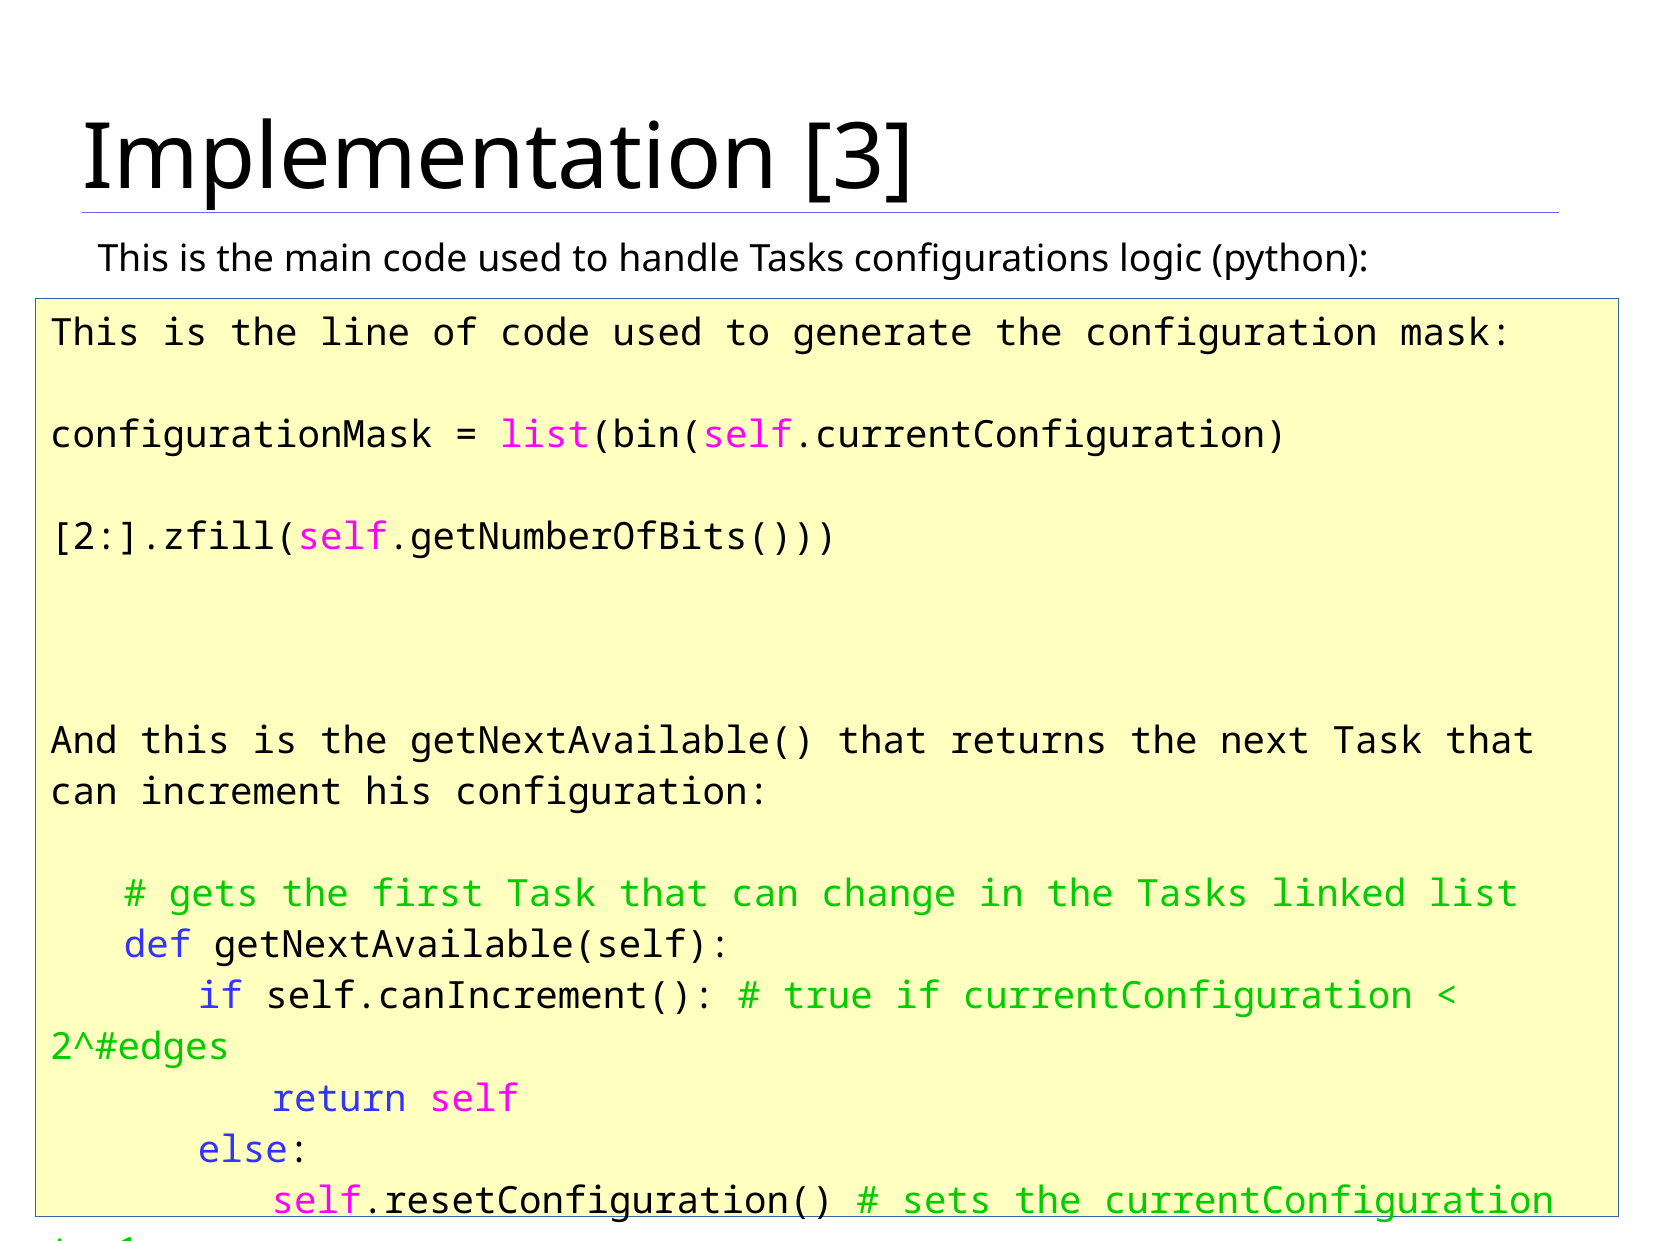

# Implementation [3]
This is the main code used to handle Tasks configurations logic (python):
This is the line of code used to generate the configuration mask:
configurationMask = list(bin(self.currentConfiguration) [2:].zfill(self.getNumberOfBits()))
And this is the getNextAvailable() that returns the next Task that can increment his configuration:
	# gets the first Task that can change in the Tasks linked list
	def getNextAvailable(self):
		if self.canIncrement(): # true if currentConfiguration < 2^#edges
			return self
		else:
			self.resetConfiguration() # sets the currentConfiguration to 1
			if self.next != None:
				return self.next.getNextAvailable()
			else:
				return None